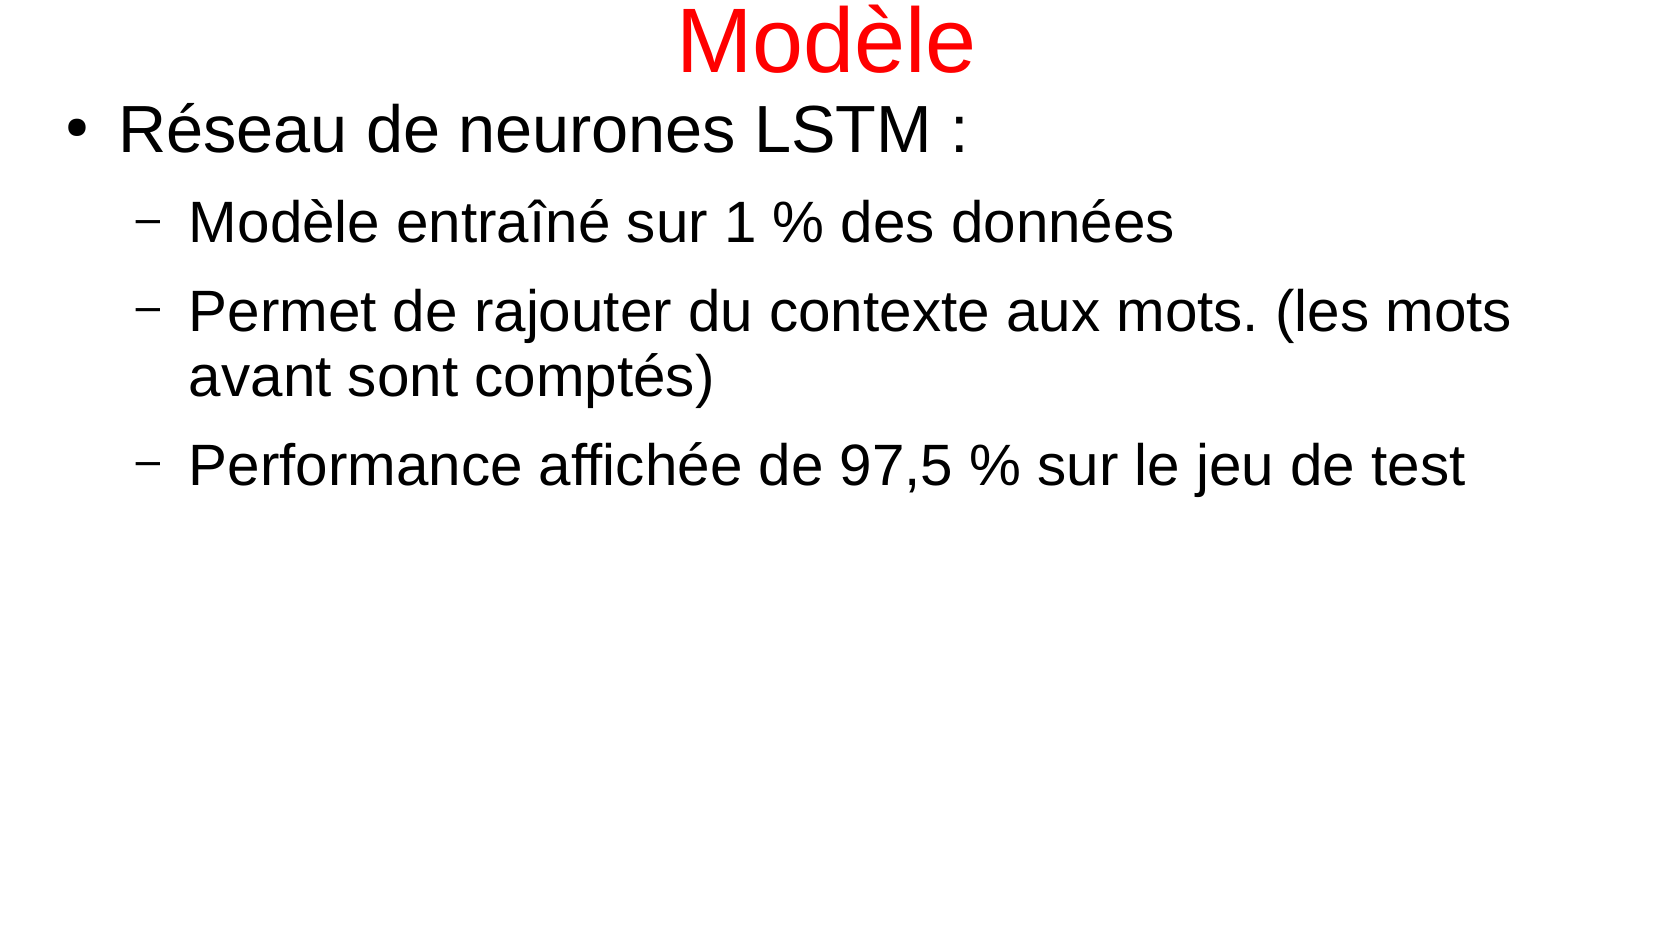

# Modèle
Réseau de neurones LSTM :
Modèle entraîné sur 1 % des données
Permet de rajouter du contexte aux mots. (les mots avant sont comptés)
Performance affichée de 97,5 % sur le jeu de test